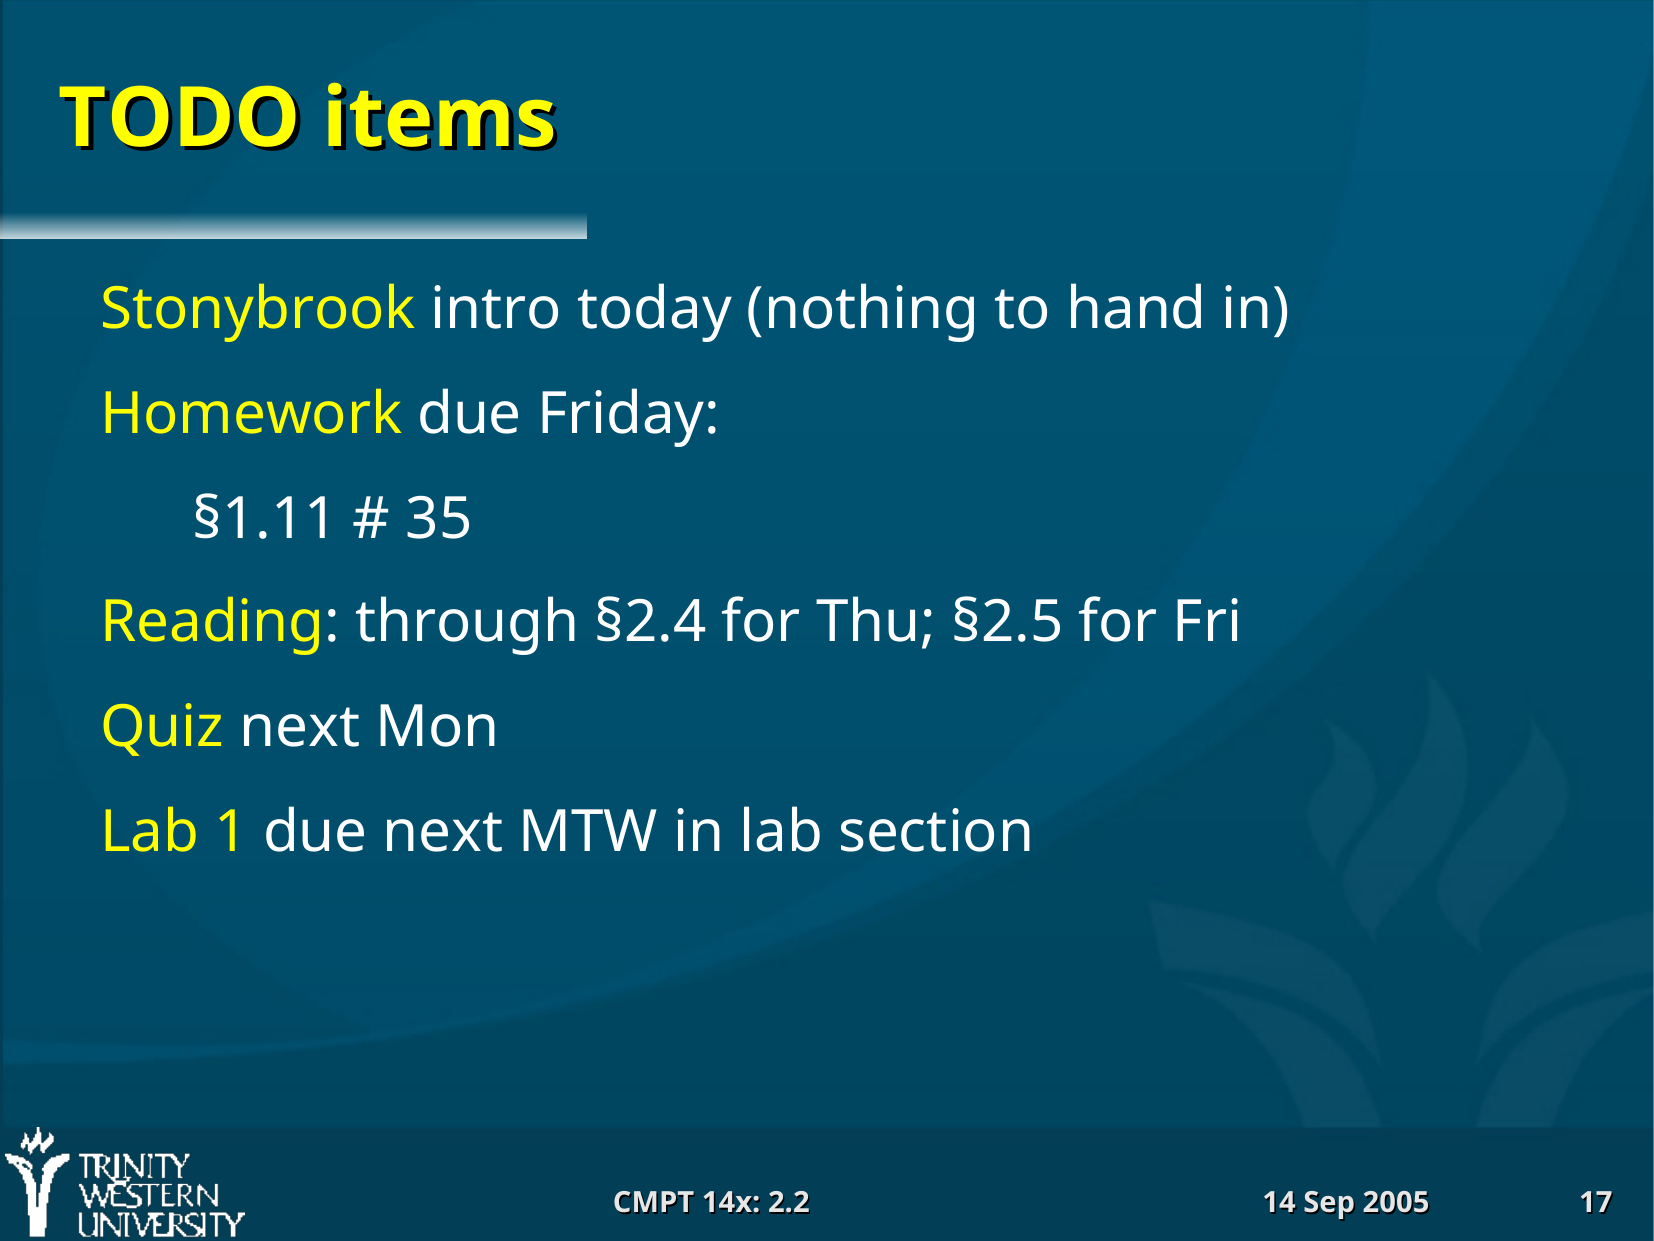

# TODO items
Stonybrook intro today (nothing to hand in)
Homework due Friday:
 §1.11 # 35
Reading: through §2.4 for Thu; §2.5 for Fri
Quiz next Mon
Lab 1 due next MTW in lab section
CMPT 14x: 2.2
14 Sep 2005
17